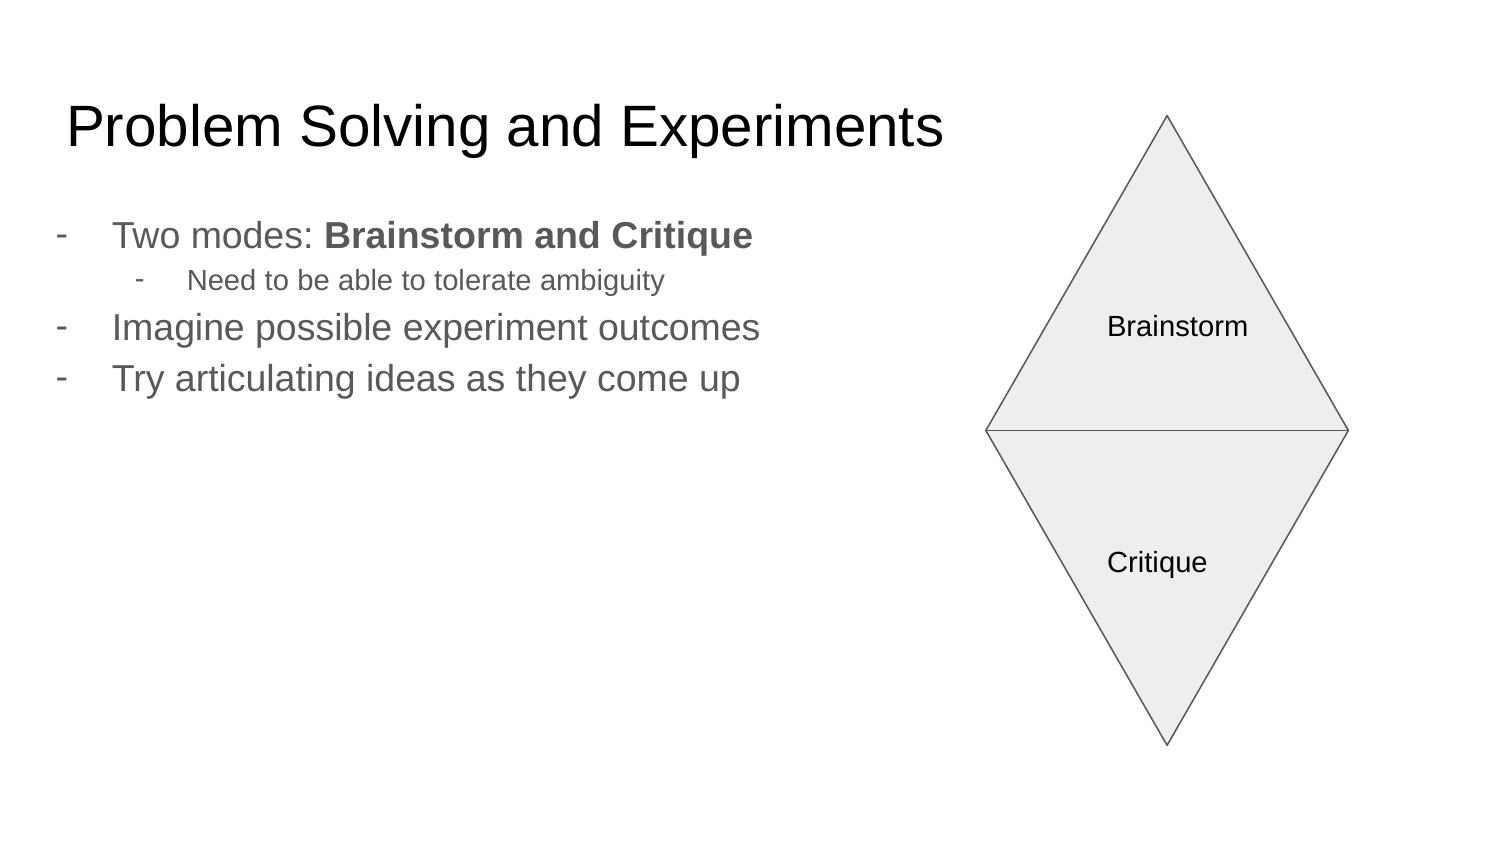

# Problem Solving and Experiments
Two modes: Brainstorm and Critique
Need to be able to tolerate ambiguity
Imagine possible experiment outcomes
Try articulating ideas as they come up
Brainstorm
Critique